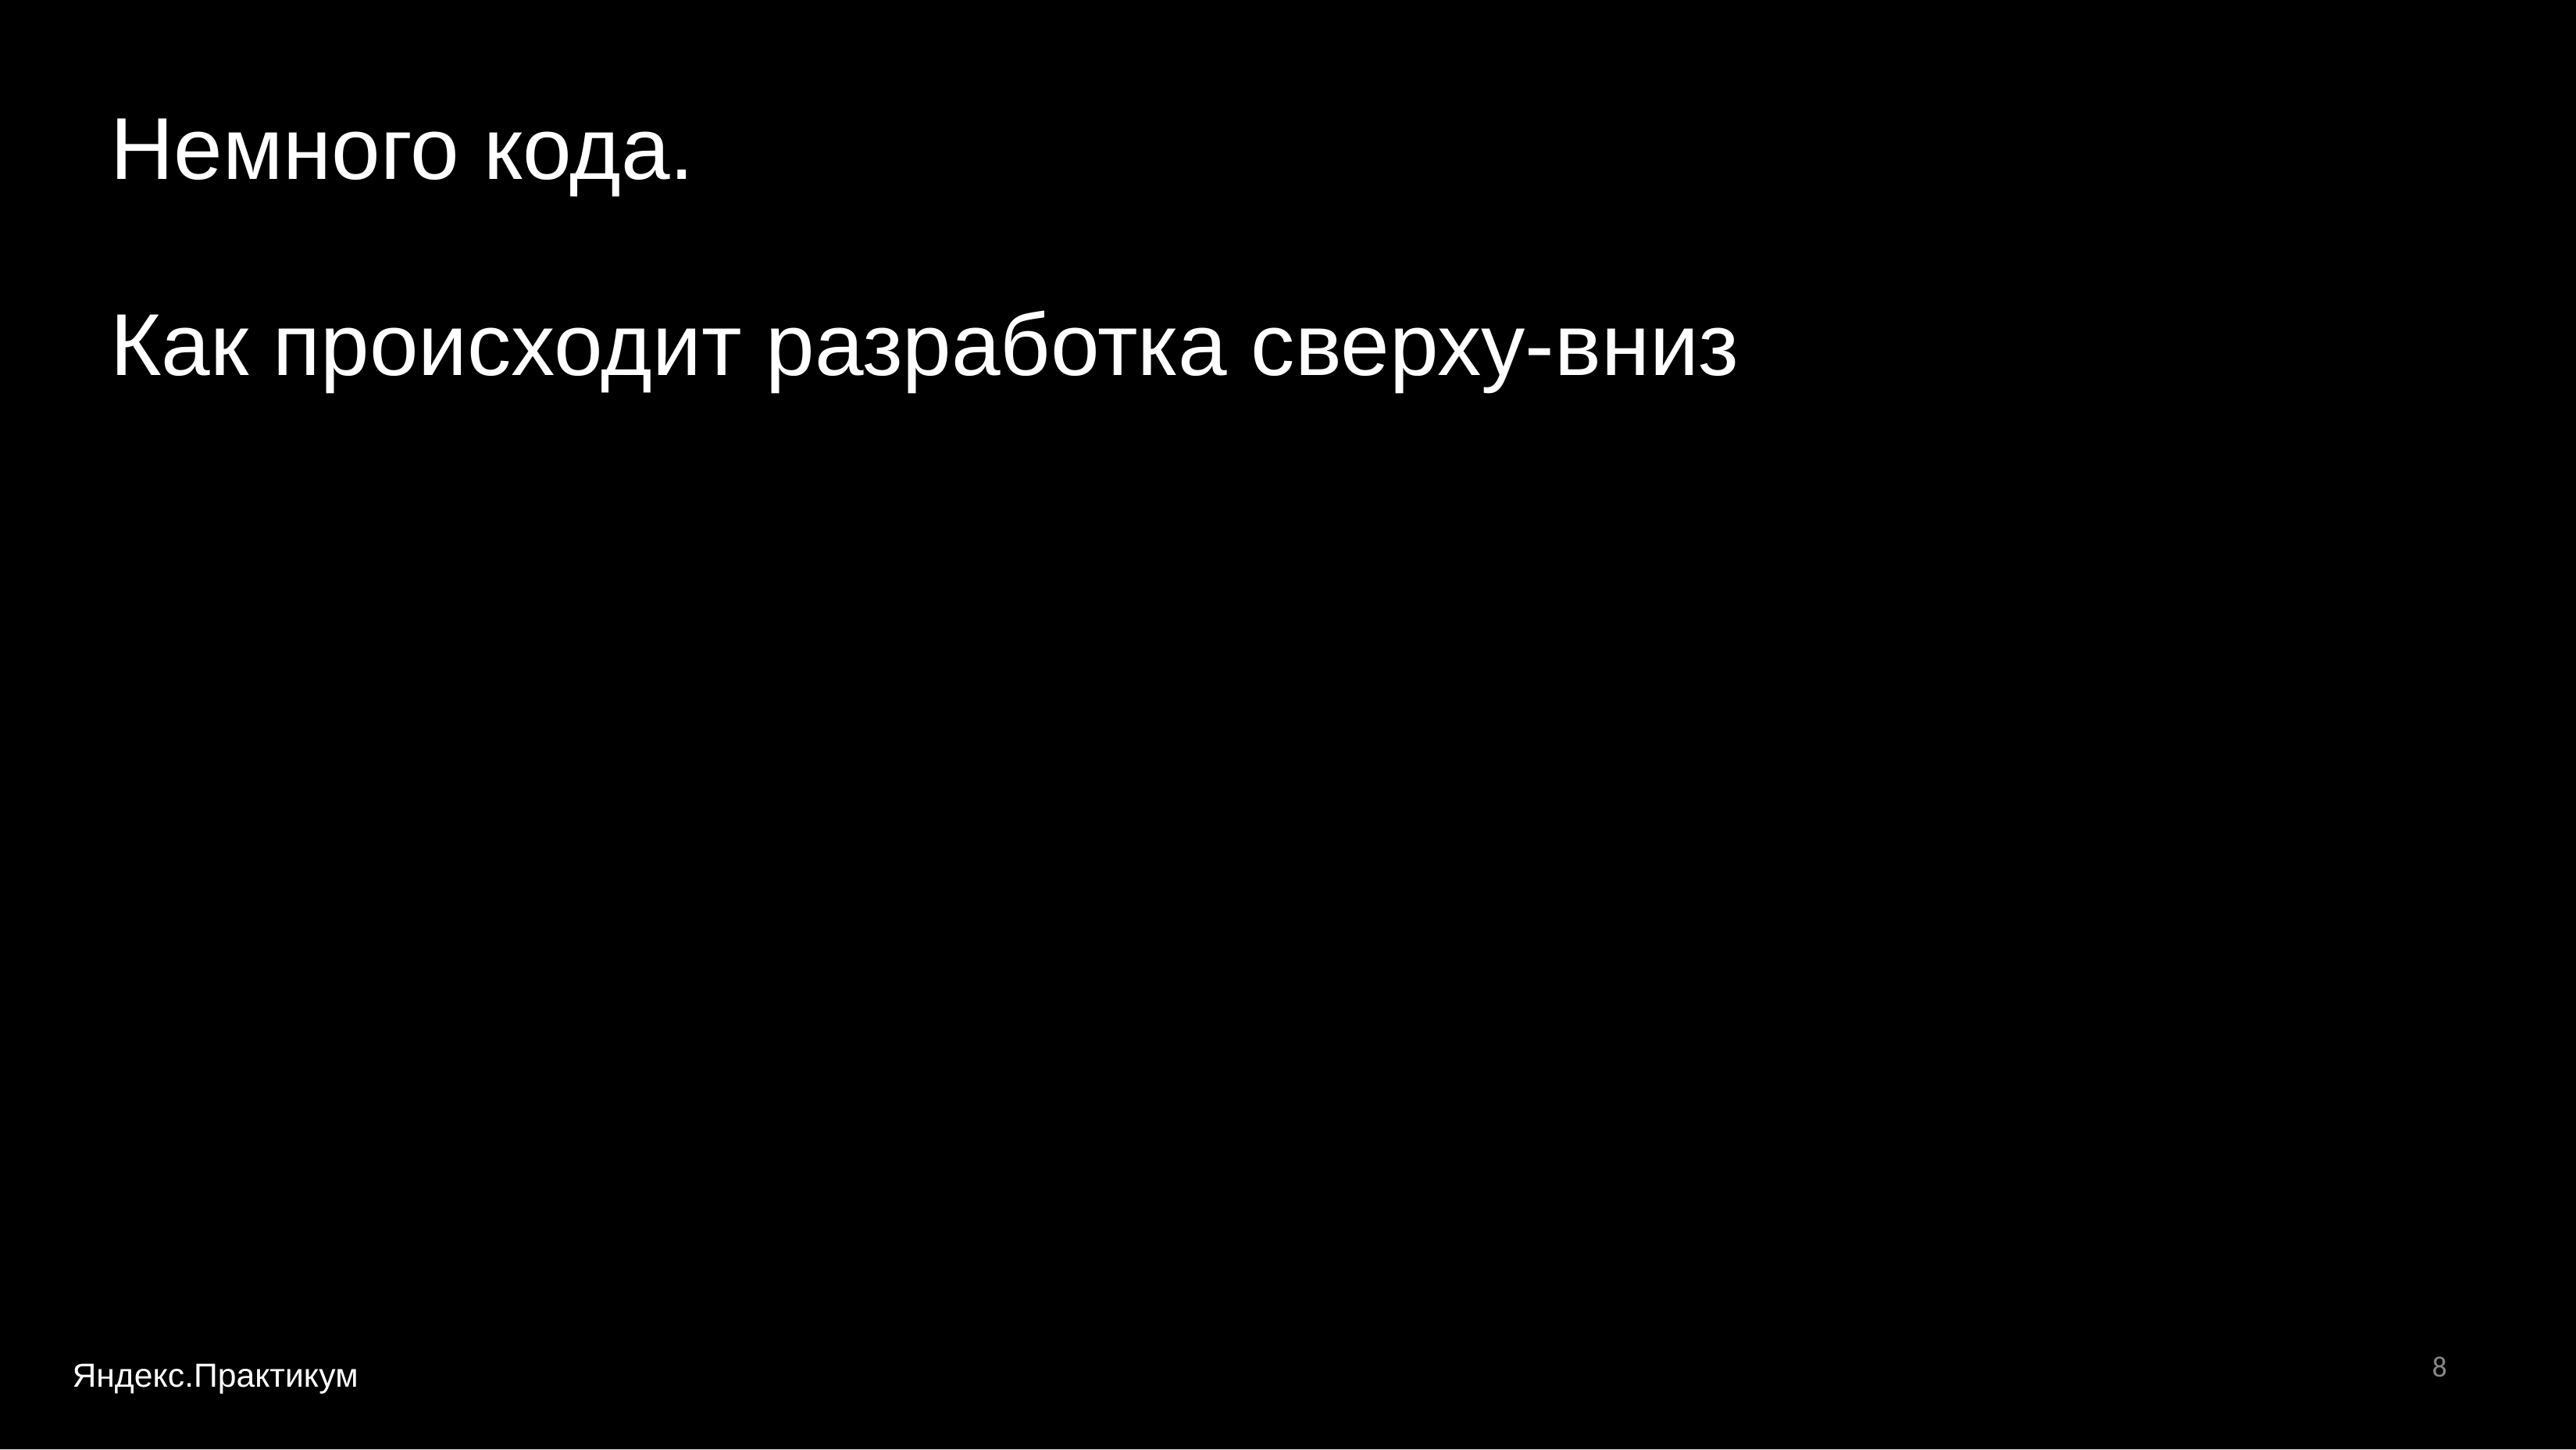

# n
Немного кода.
Как происходит разработка сверху-вниз
Яндекс.Практикум